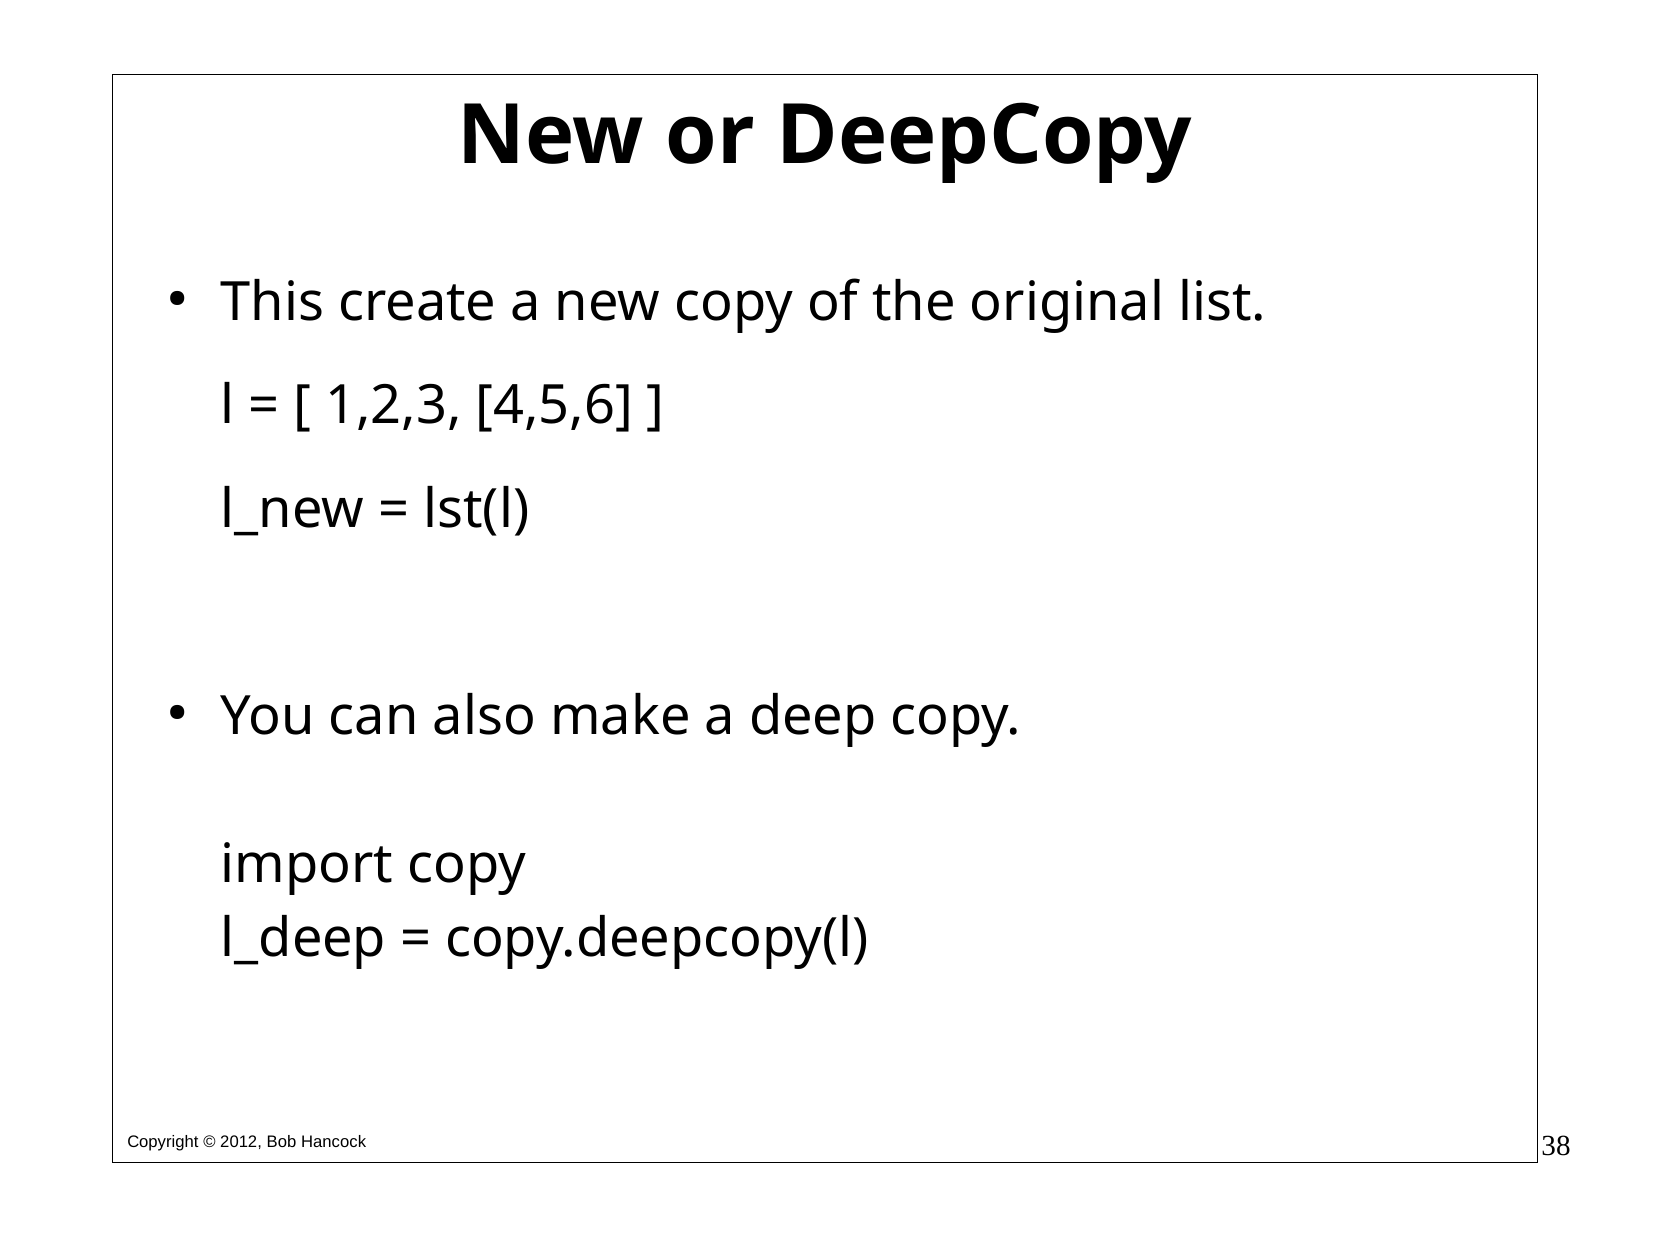

# New or DeepCopy
This create a new copy of the original list.
l = [ 1,2,3, [4,5,6] ]
l_new = lst(l)
You can also make a deep copy.
import copy
l_deep = copy.deepcopy(l)
Copyright © 2012, Bob Hancock
38